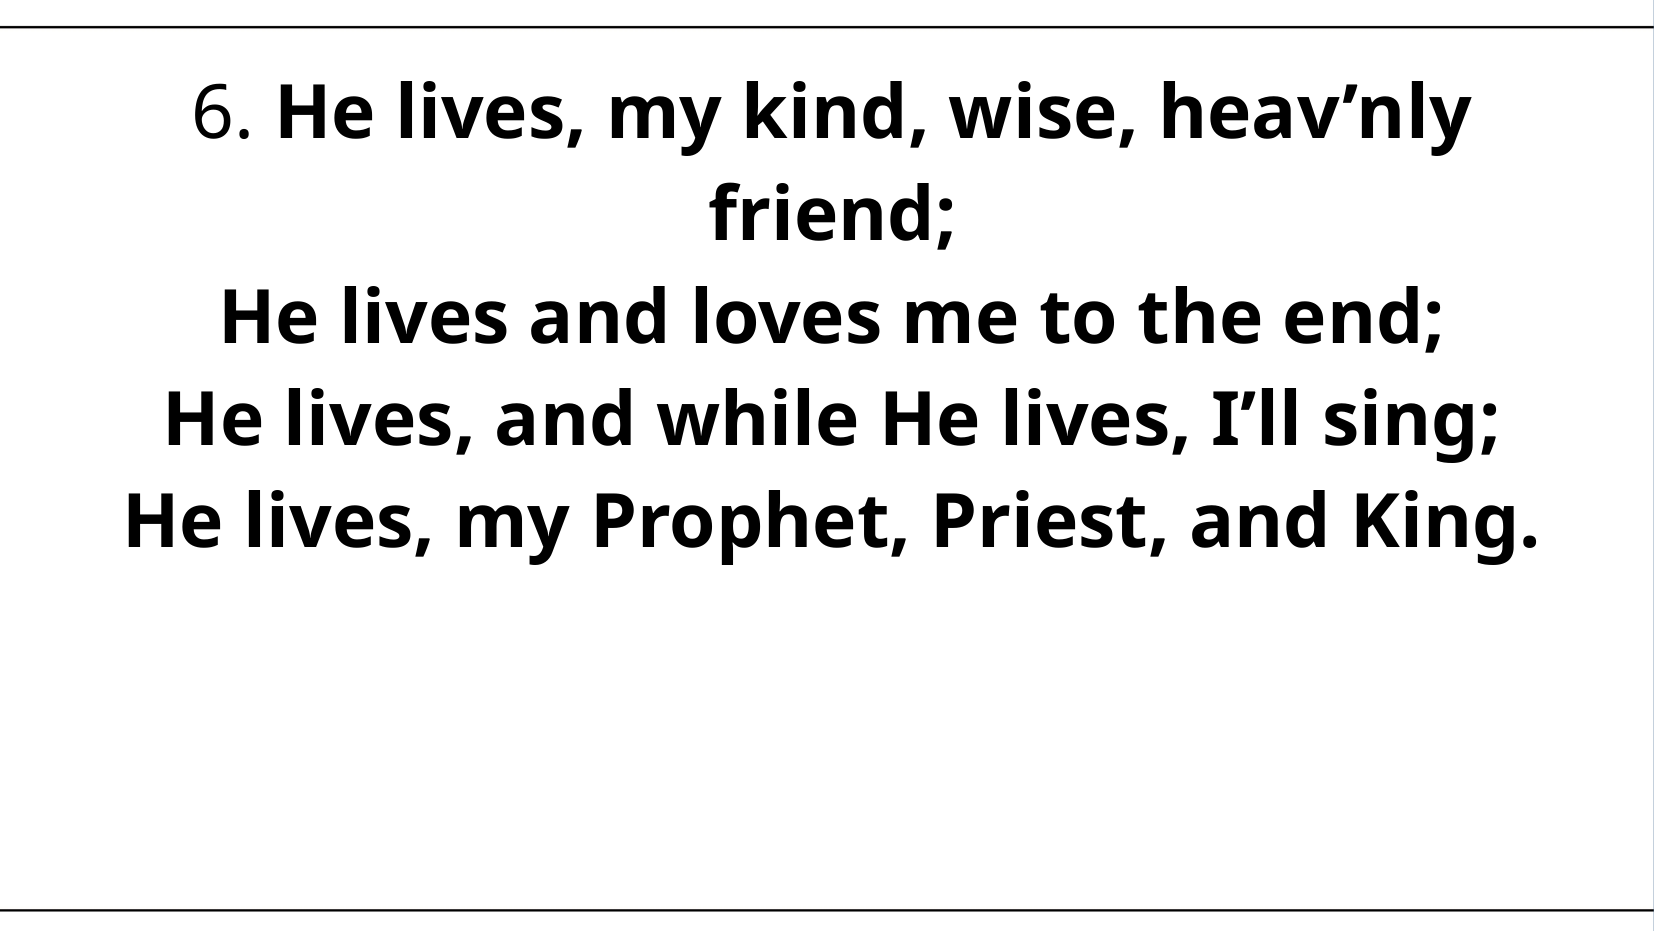

6. He lives, my kind, wise, heav’nly friend;
He lives and loves me to the end;
He lives, and while He lives, I’ll sing;
He lives, my Prophet, Priest, and King.